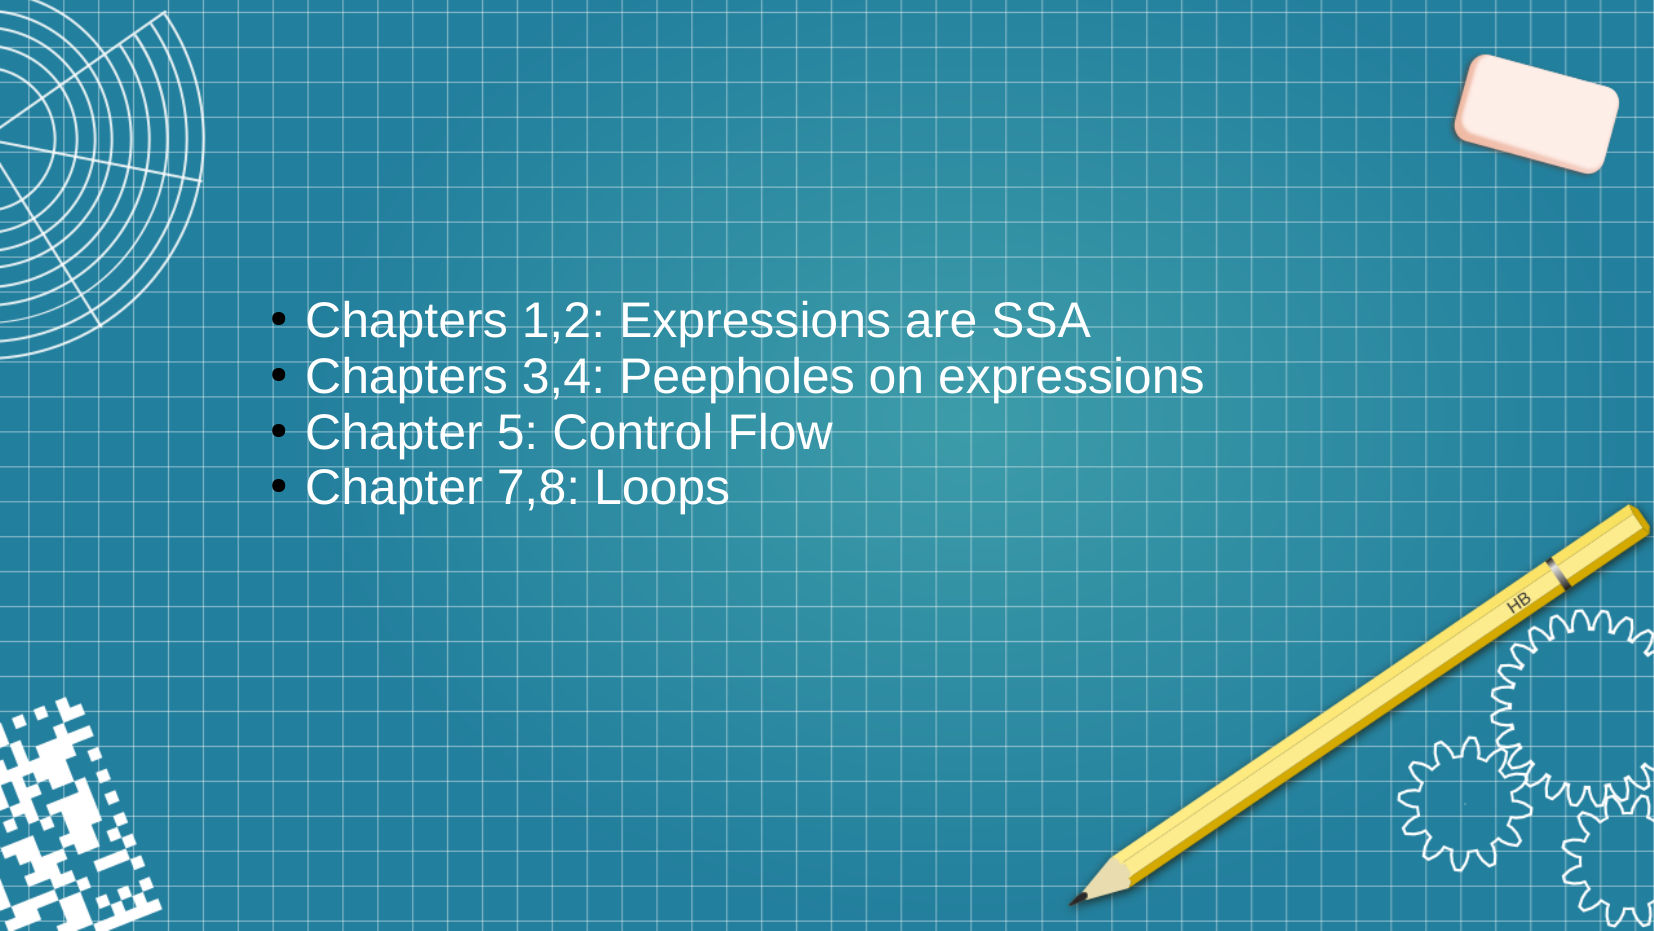

Chapters 1,2: Expressions are SSA
Chapters 3,4: Peepholes on expressions
Chapter 5: Control Flow
Chapter 7,8: Loops